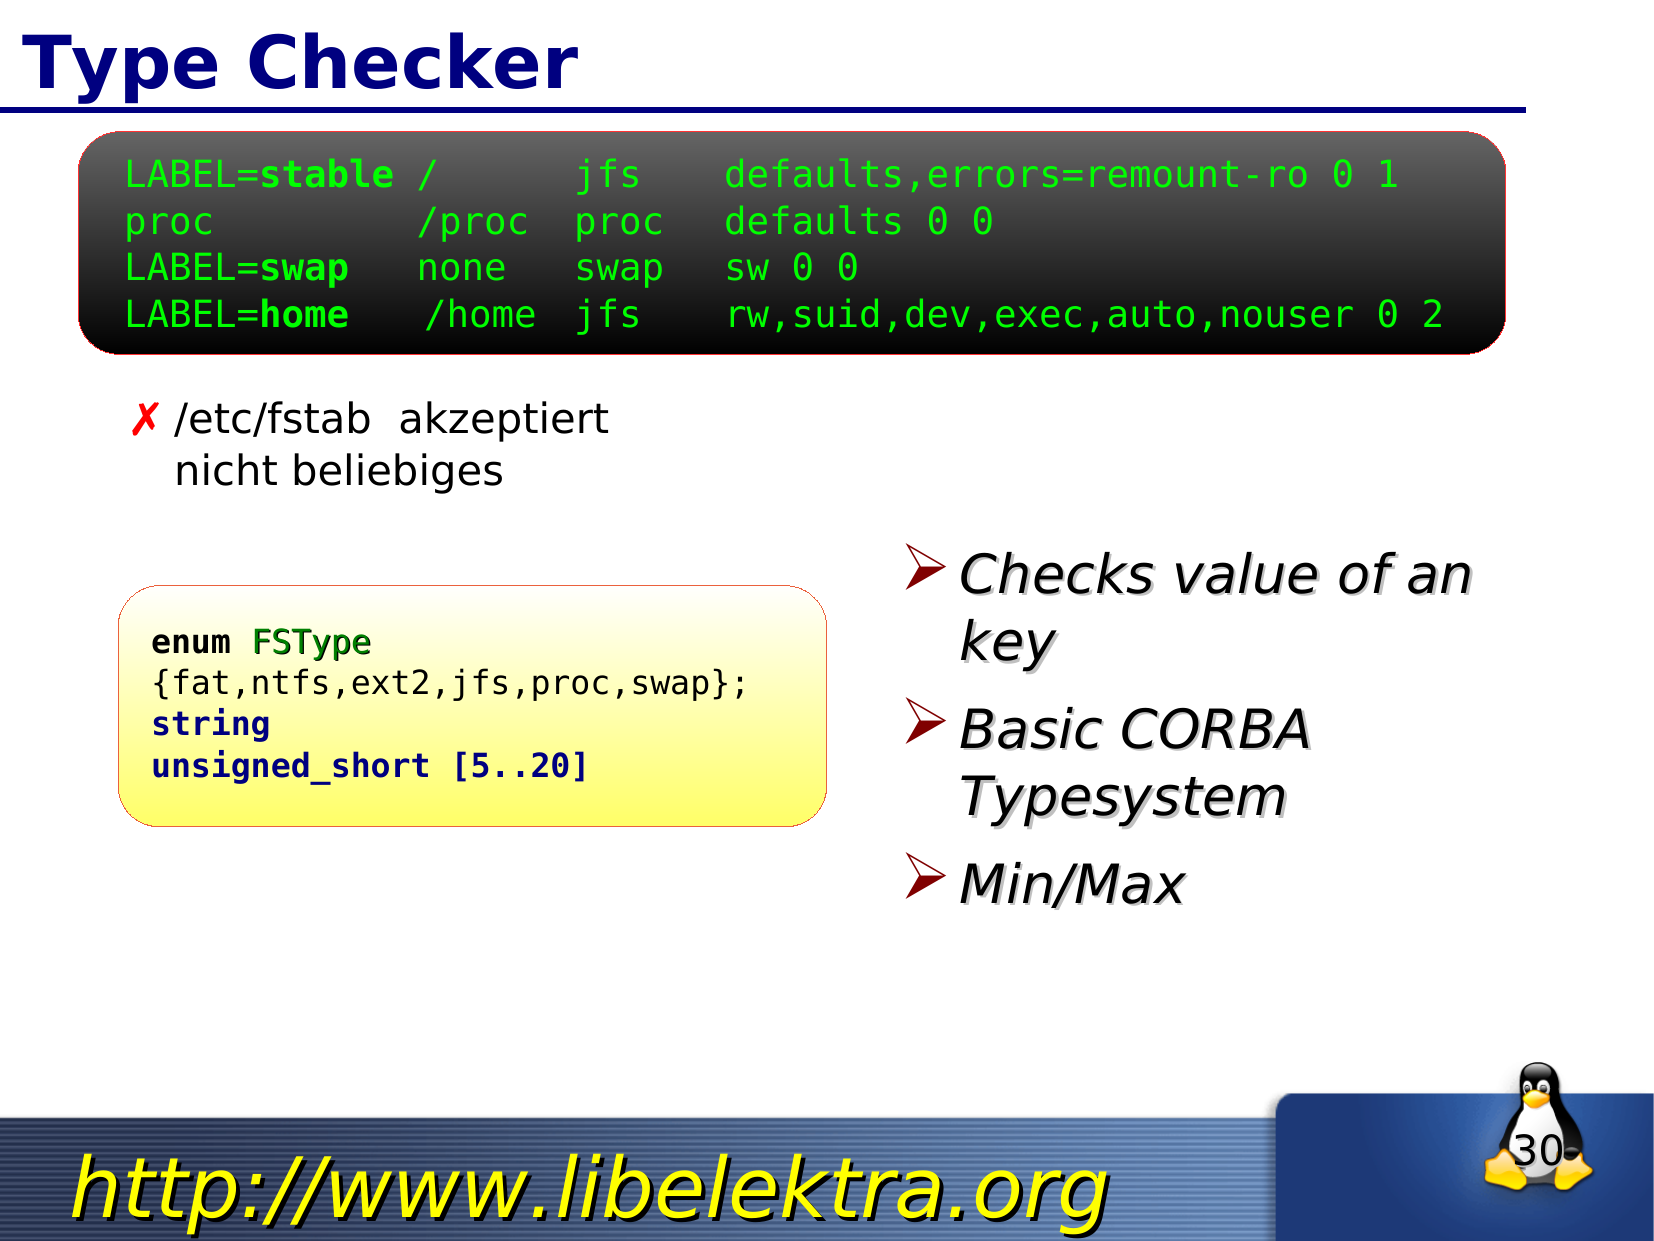

Type Checker
LABEL=stable /	jfs	defaults,errors=remount-ro 0 1
proc /proc proc	defaults 0 0
LABEL=swap none swap	sw 0 0
LABEL=home	/home	jfs	rw,suid,dev,exec,auto,nouser 0 2
# /etc/fstab akzeptiert nicht beliebiges
Checks value of an key
Basic CORBA Typesystem
Min/Max
enum FSType {fat,ntfs,ext2,jfs,proc,swap};
string
unsigned_short [5..20]